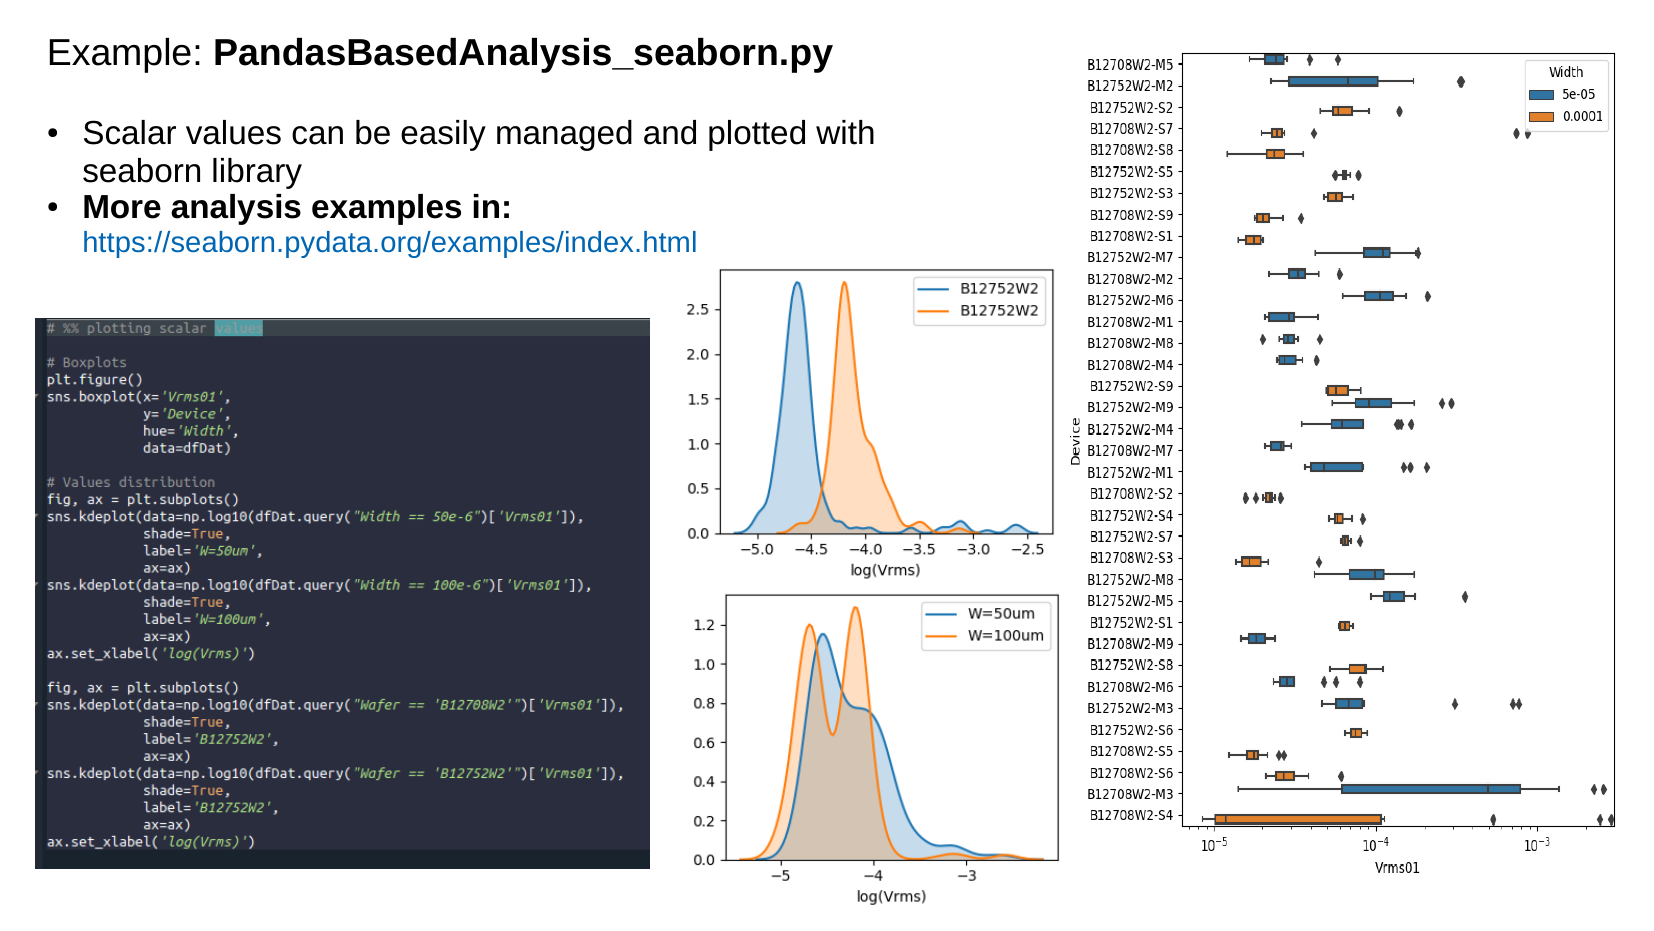

Example: PandasBasedAnalysis_seaborn.py
Scalar values can be easily managed and plotted with seaborn library
More analysis examples in: https://seaborn.pydata.org/examples/index.html